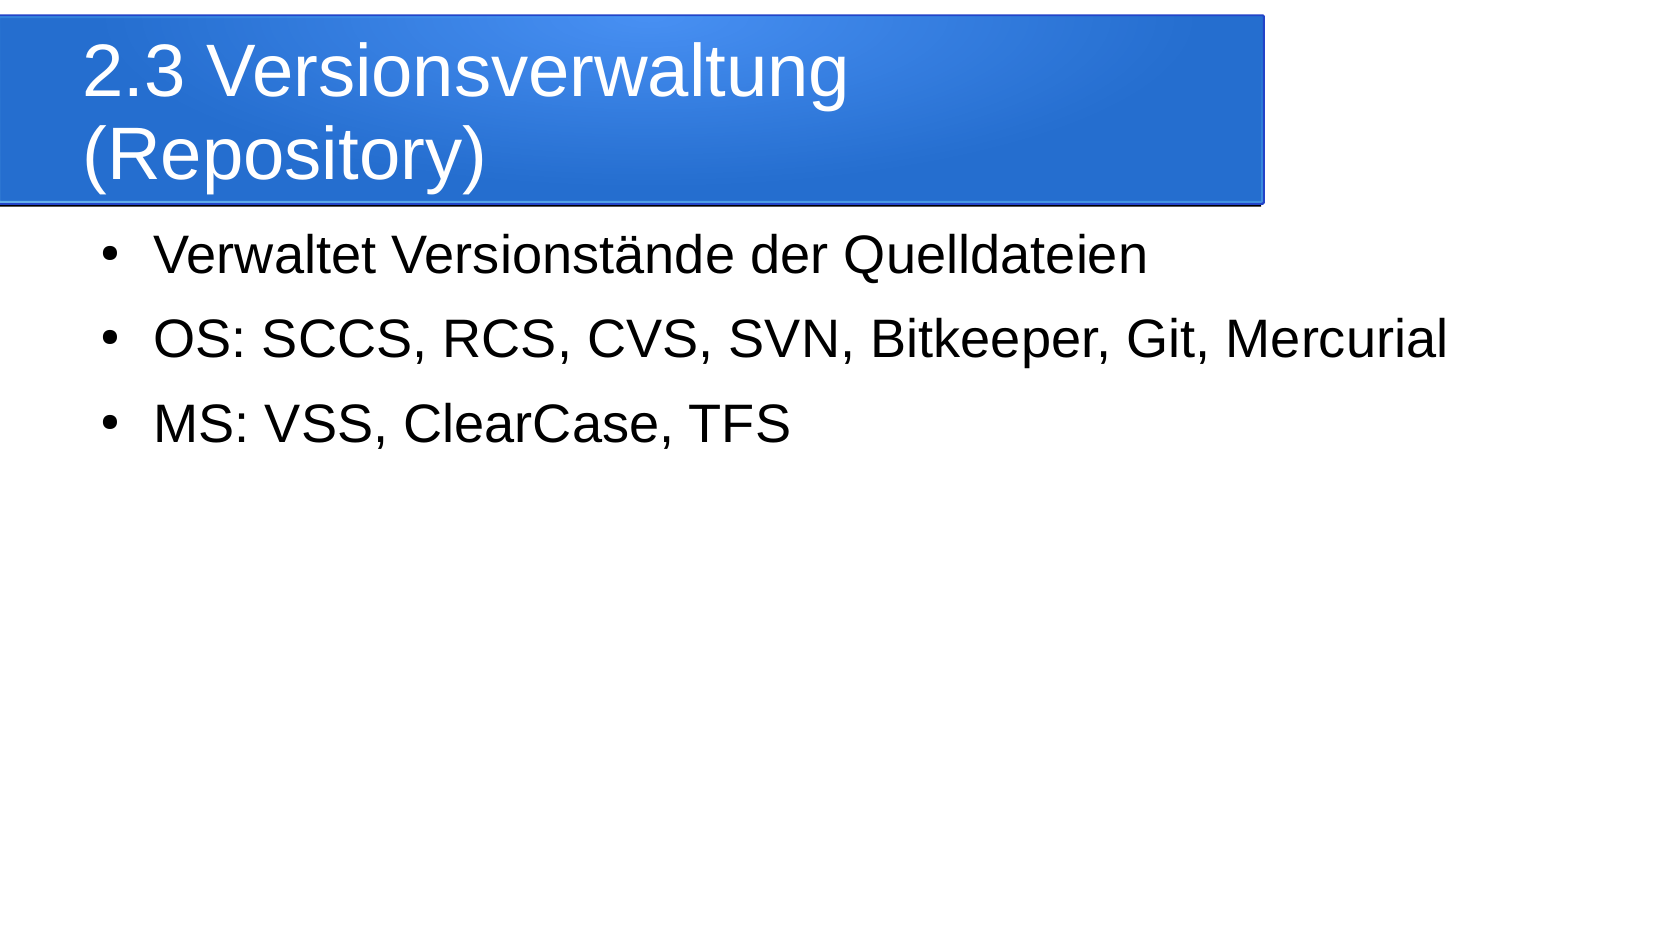

# 2.3 Versionsverwaltung (Repository)
Verwaltet Versionstände der Quelldateien
OS: SCCS, RCS, CVS, SVN, Bitkeeper, Git, Mercurial
MS: VSS, ClearCase, TFS